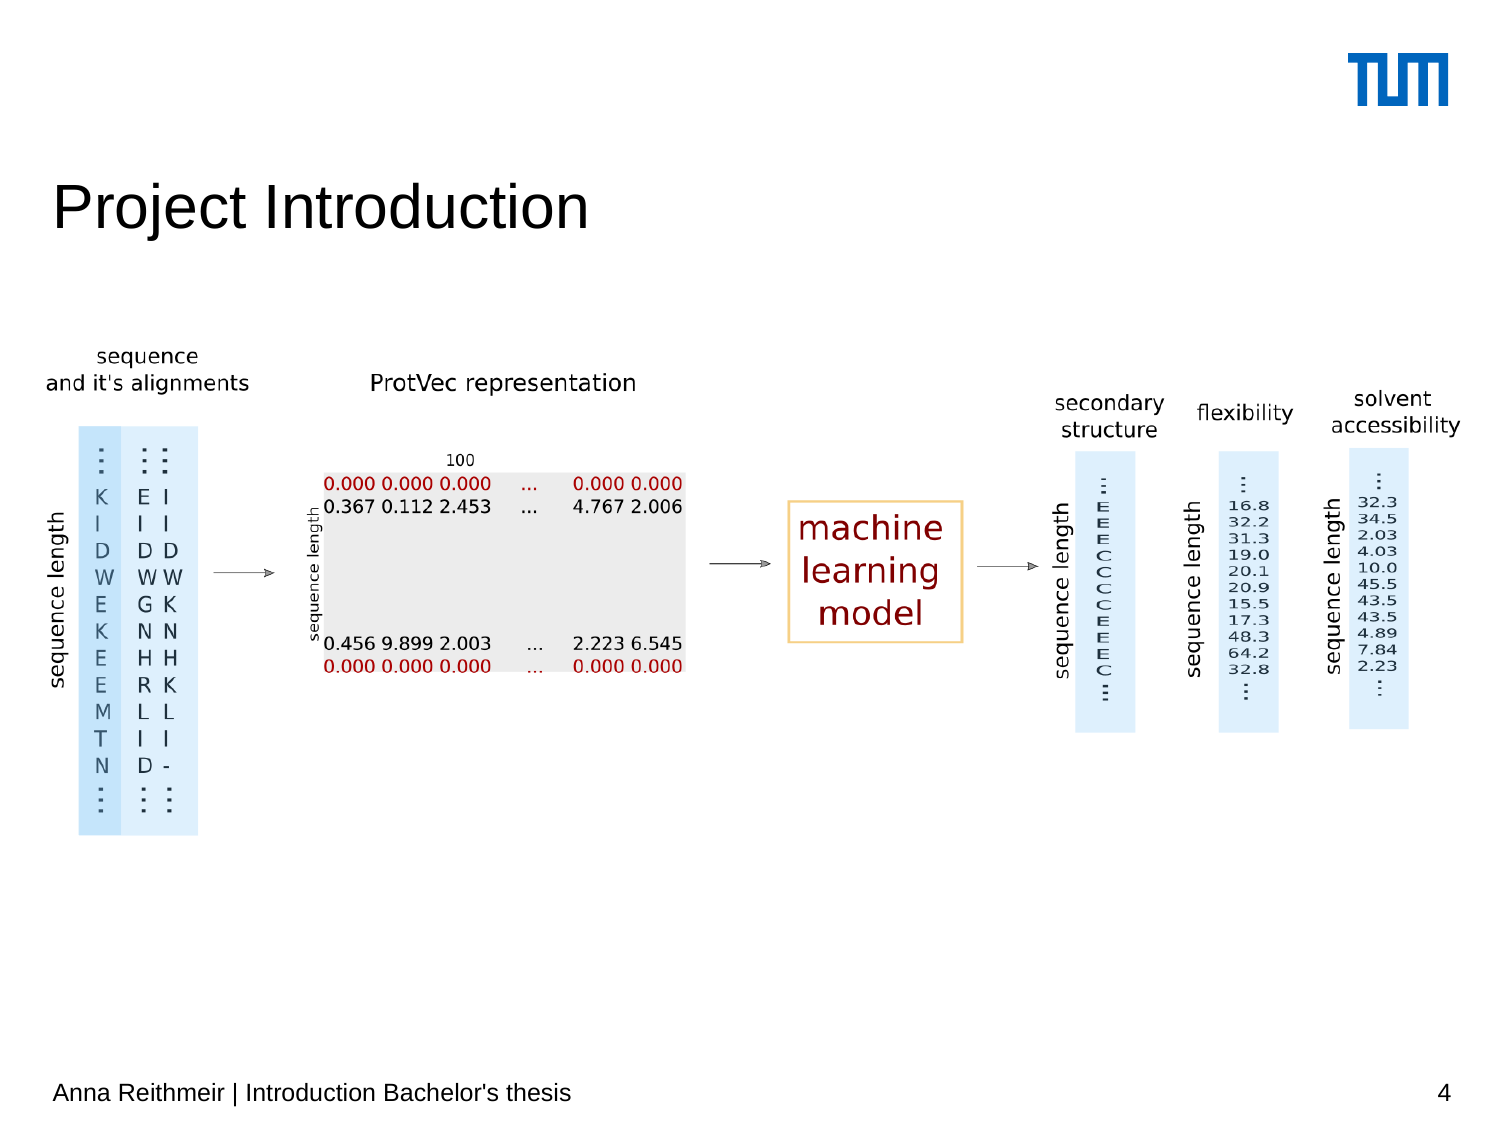

# Project Introduction
Anna Reithmeir | Introduction Bachelor's thesis
4